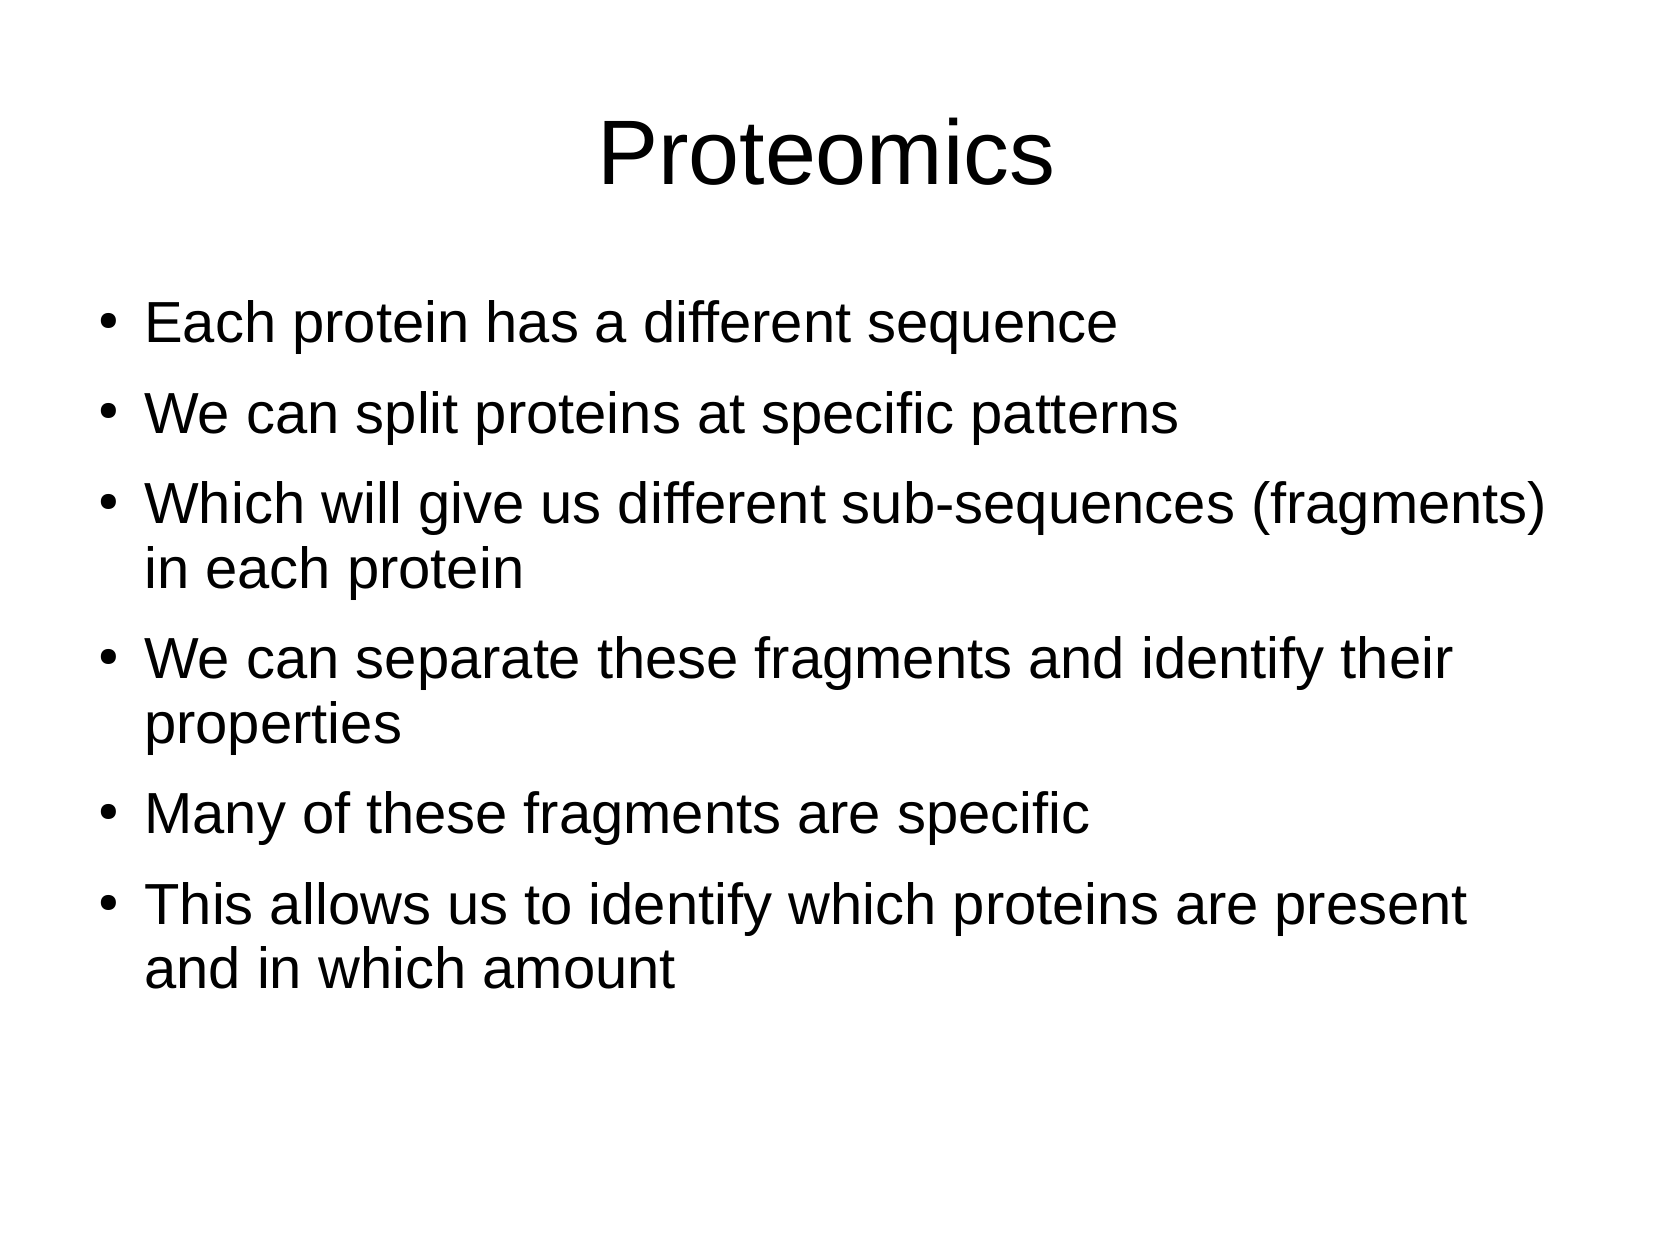

# Proteomics
Each protein has a different sequence
We can split proteins at specific patterns
Which will give us different sub-sequences (fragments) in each protein
We can separate these fragments and identify their properties
Many of these fragments are specific
This allows us to identify which proteins are present and in which amount